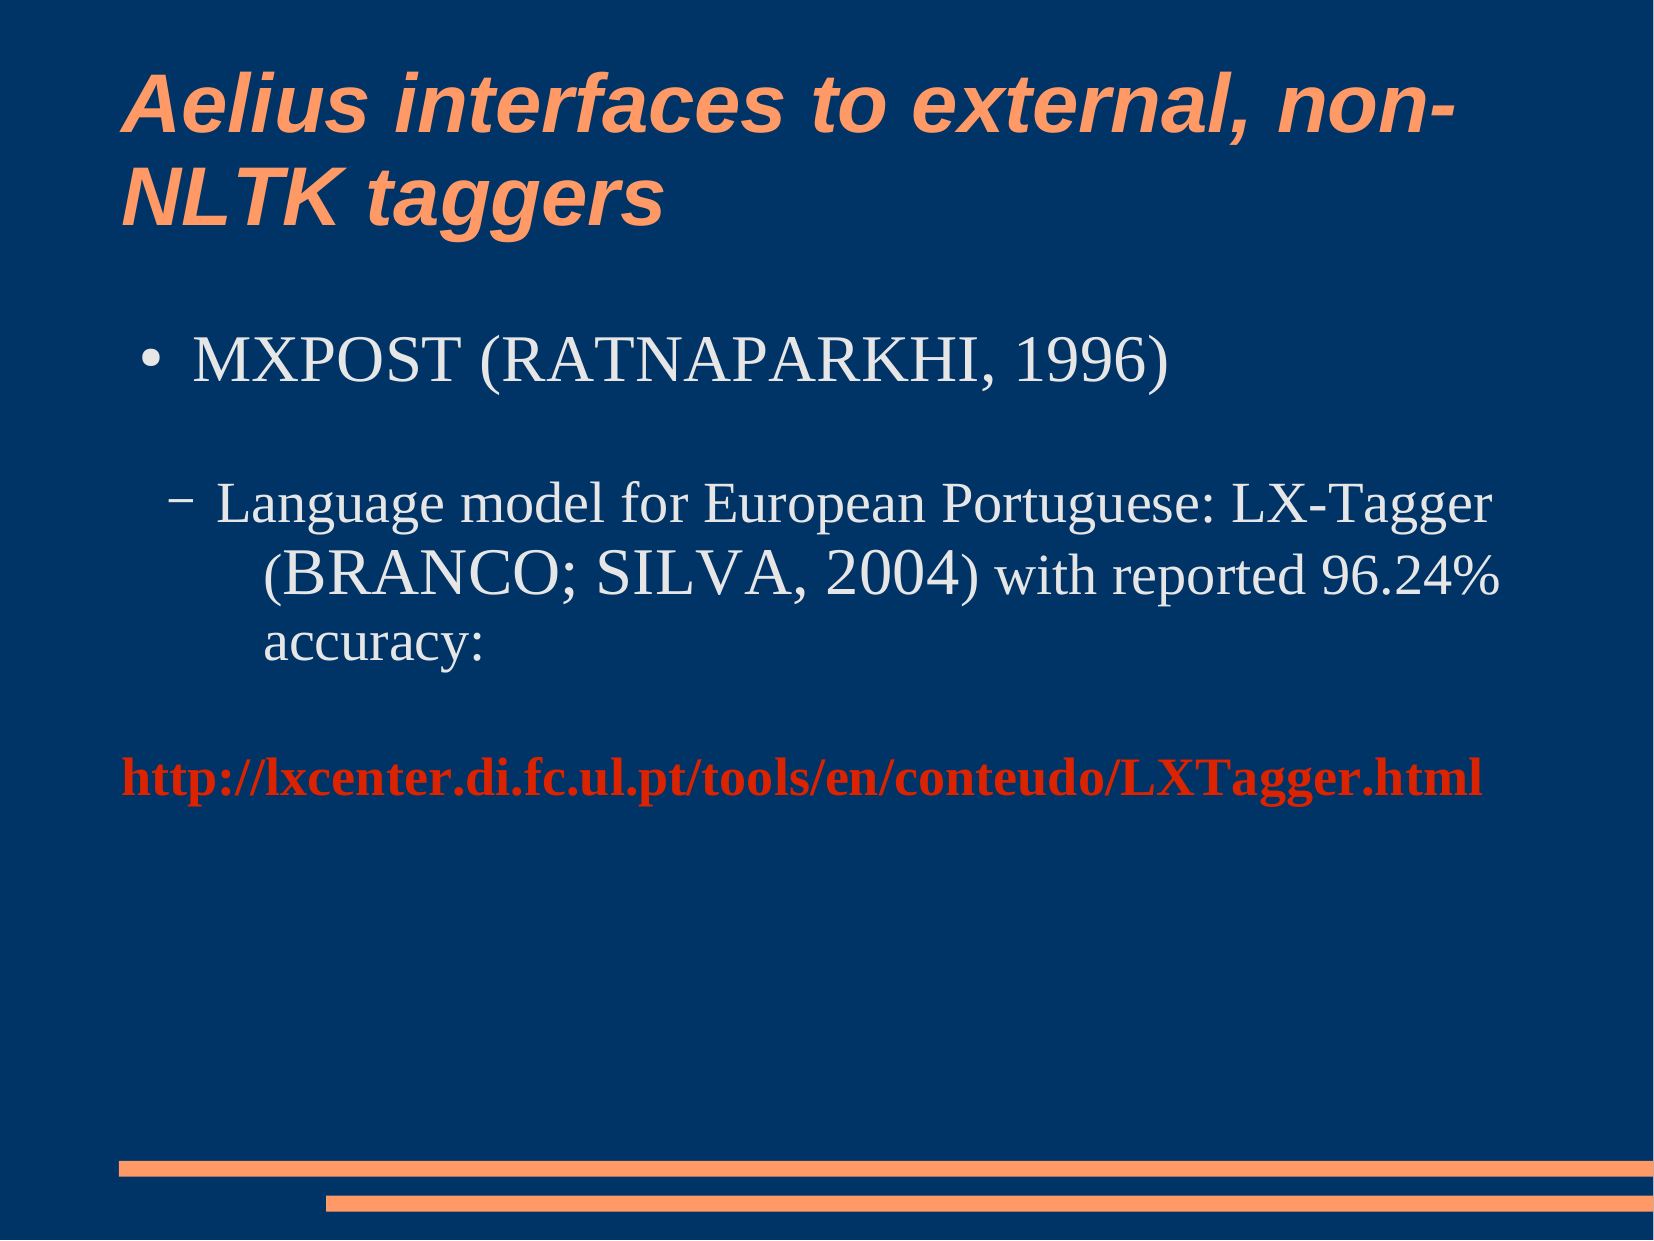

# Aelius interfaces to external, non-NLTK taggers
MXPOST (RATNAPARKHI, 1996)
Language model for European Portuguese: LX-Tagger (BRANCO; SILVA, 2004) with reported 96.24% accuracy:
http://lxcenter.di.fc.ul.pt/tools/en/conteudo/LXTagger.html